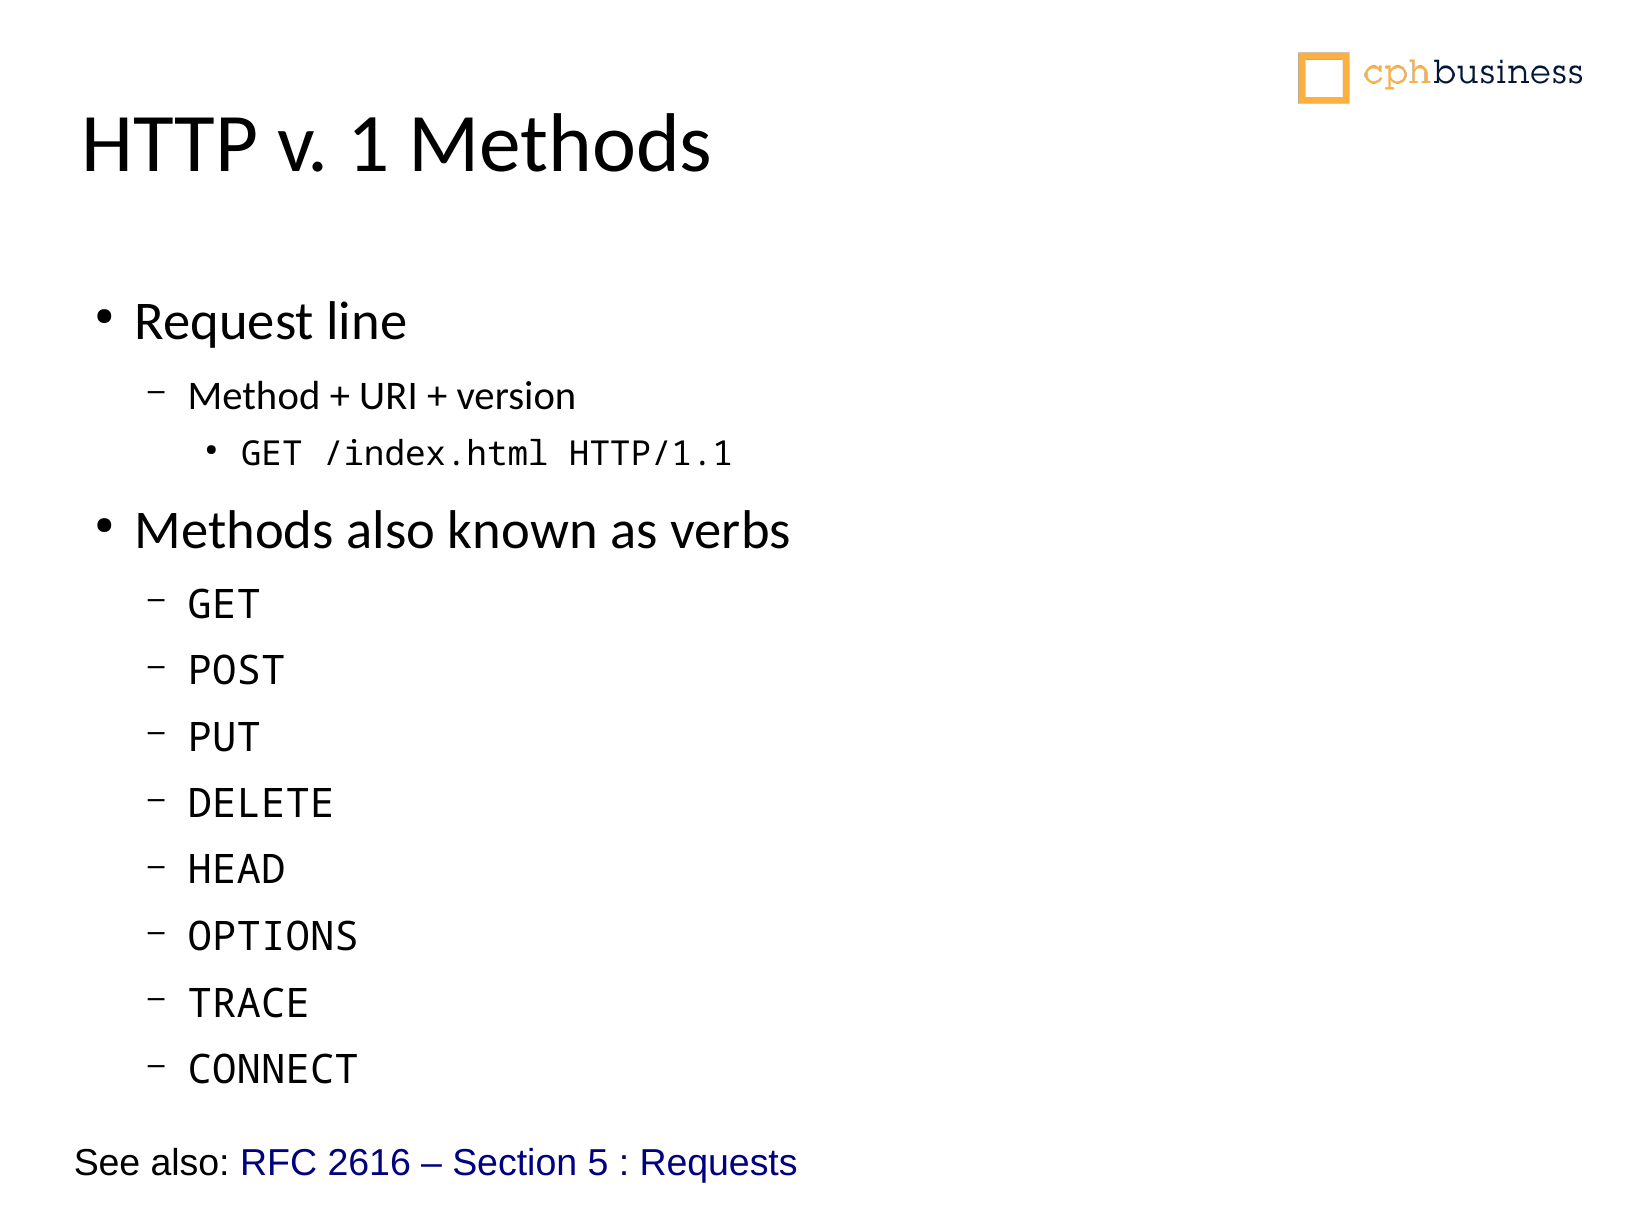

HTTP v. 1 Methods
# Request line
Method + URI + version
GET /index.html HTTP/1.1
Methods also known as verbs
GET
POST
PUT
DELETE
HEAD
OPTIONS
TRACE
CONNECT
See also: RFC 2616 – Section 5 : Requests